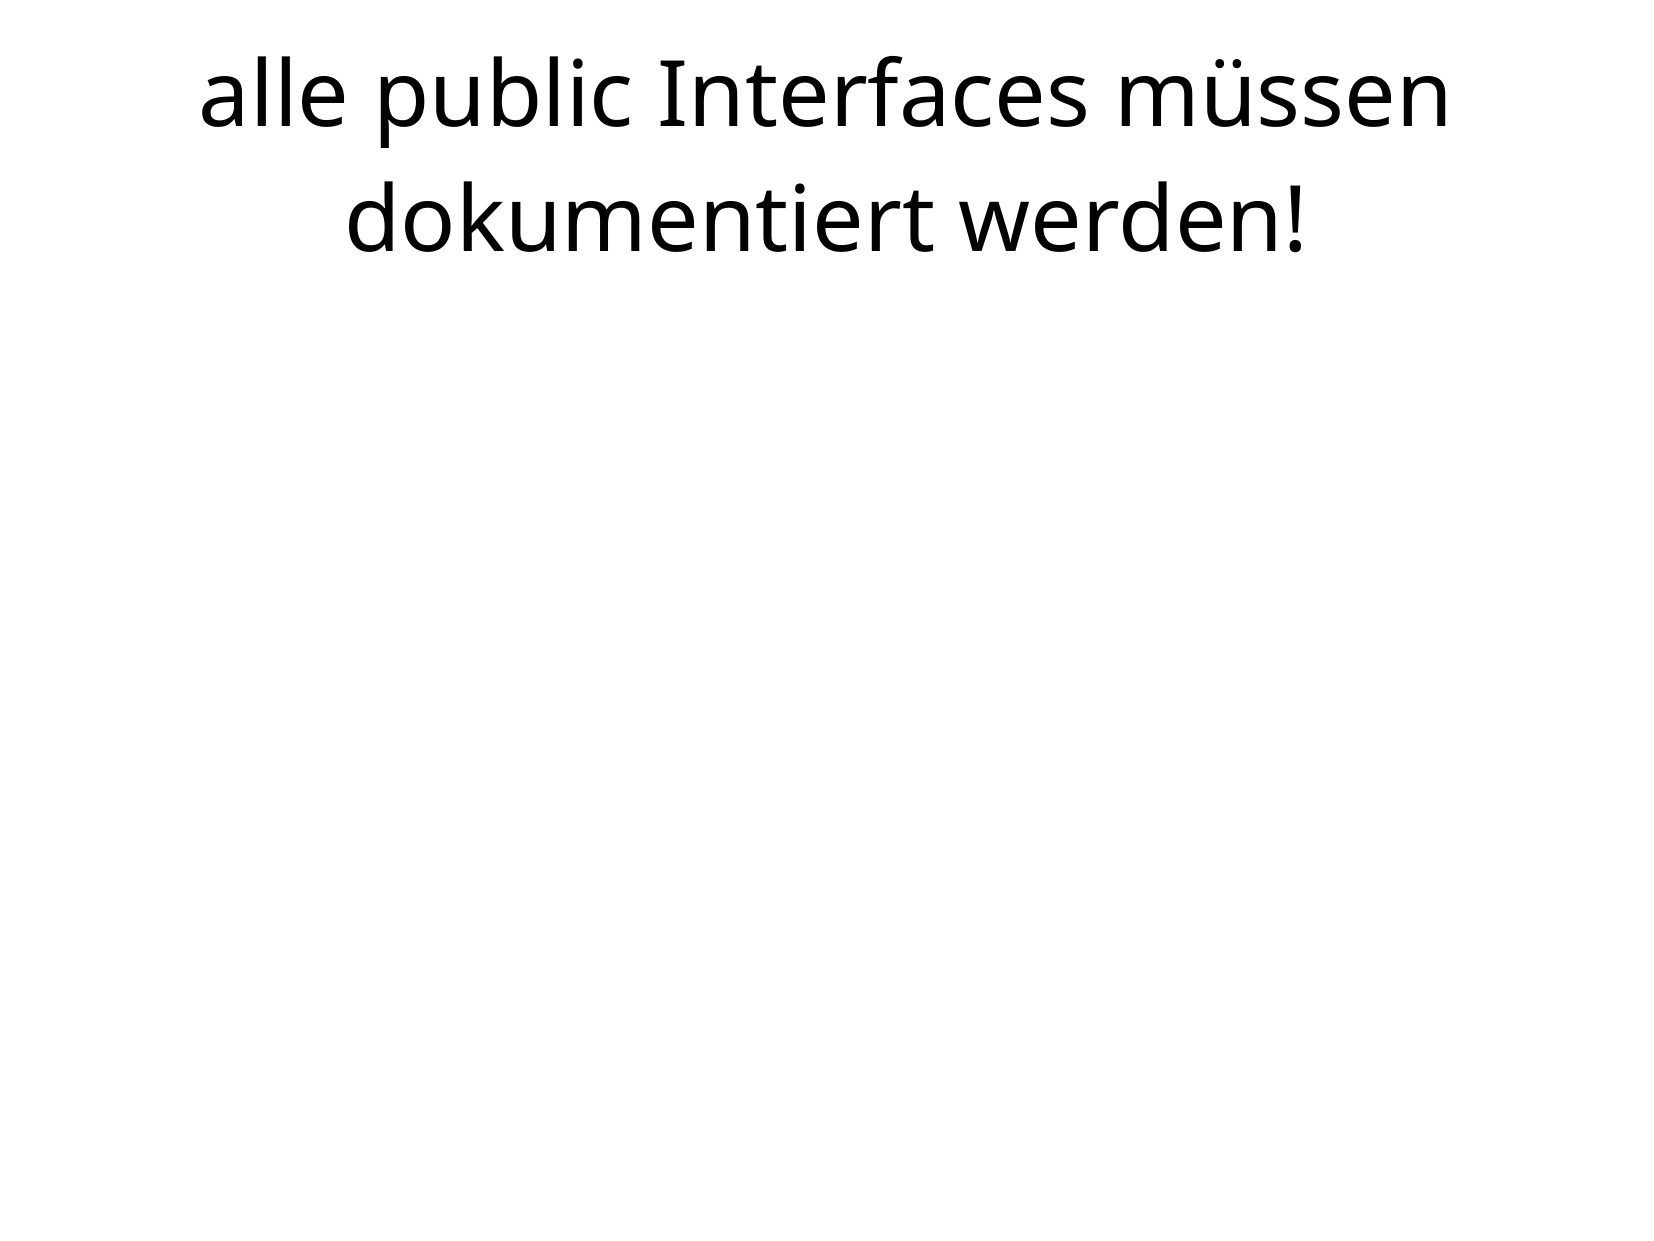

# alle public Interfaces müssen dokumentiert werden!